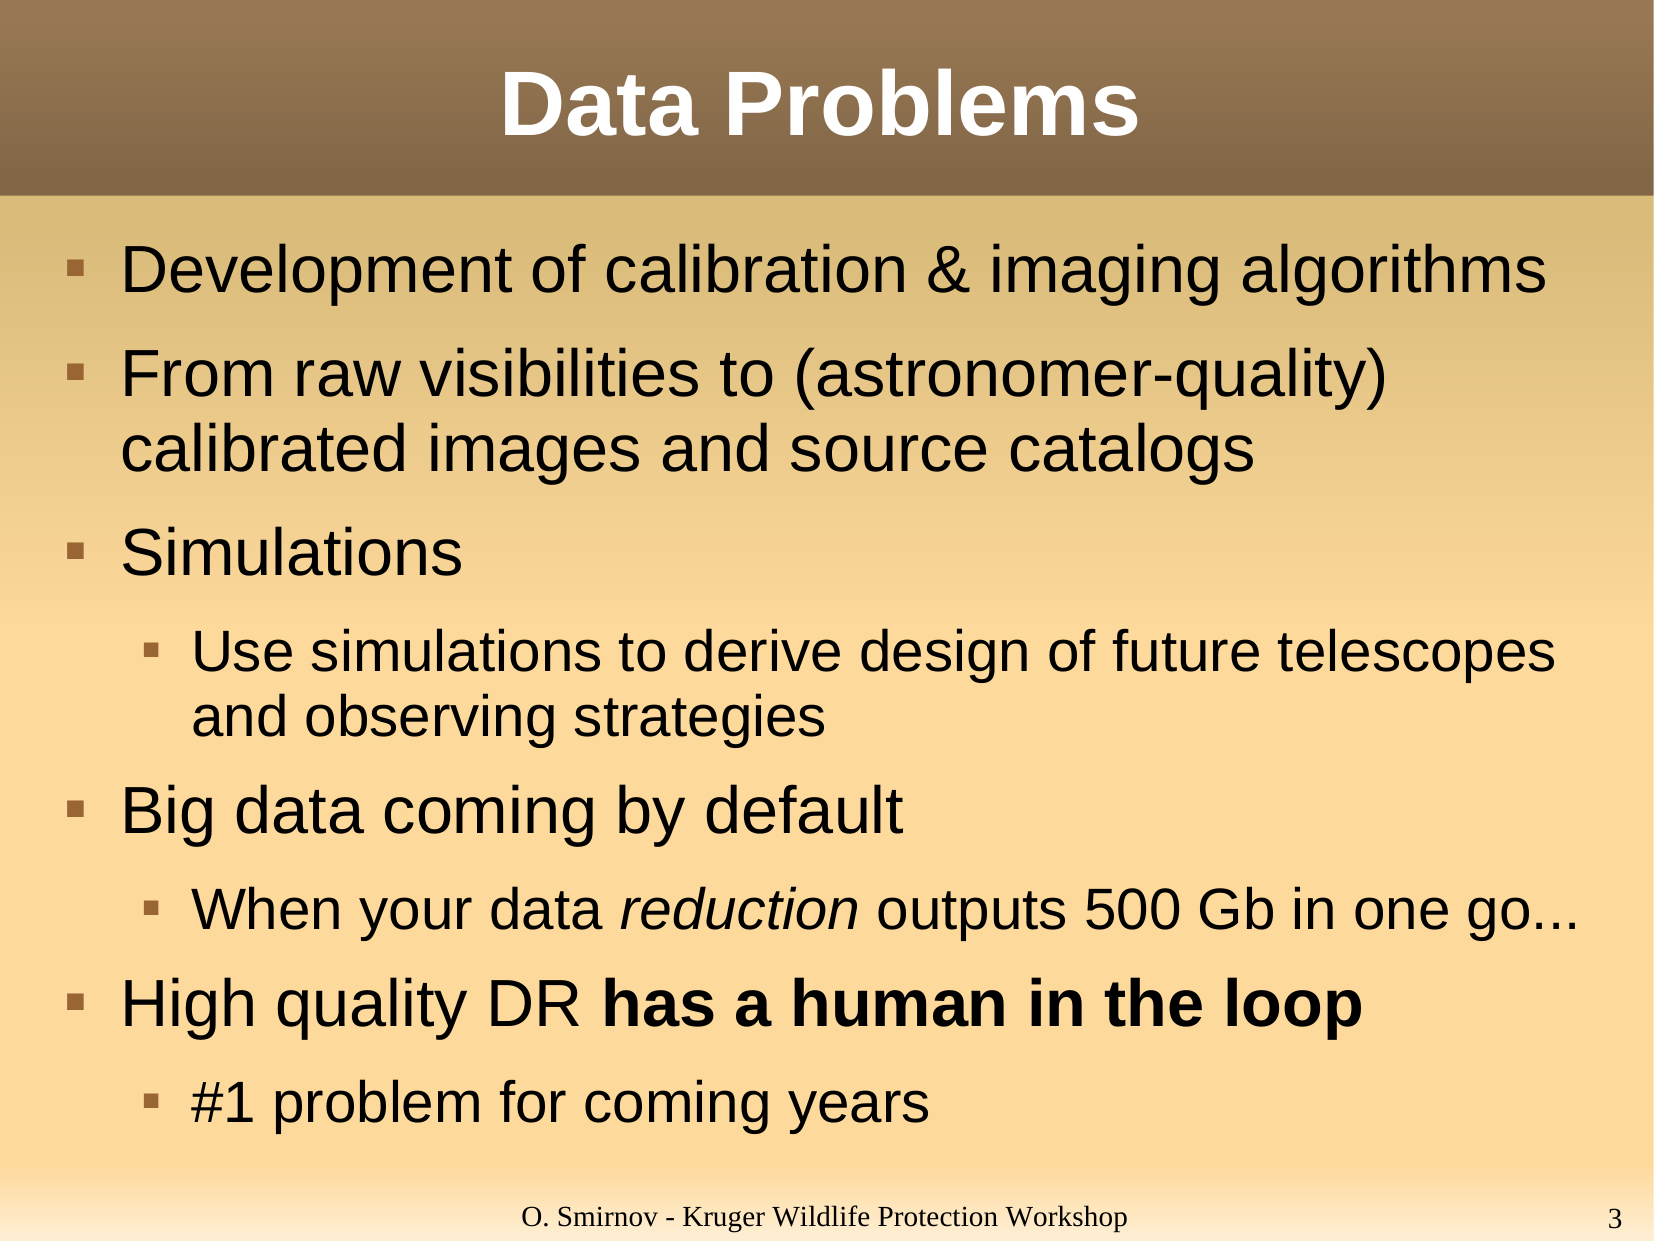

# Data Problems
Development of calibration & imaging algorithms
From raw visibilities to (astronomer-quality) calibrated images and source catalogs
Simulations
Use simulations to derive design of future telescopes and observing strategies
Big data coming by default
When your data reduction outputs 500 Gb in one go...
High quality DR has a human in the loop
#1 problem for coming years
O. Smirnov - Kruger Wildlife Protection Workshop
3